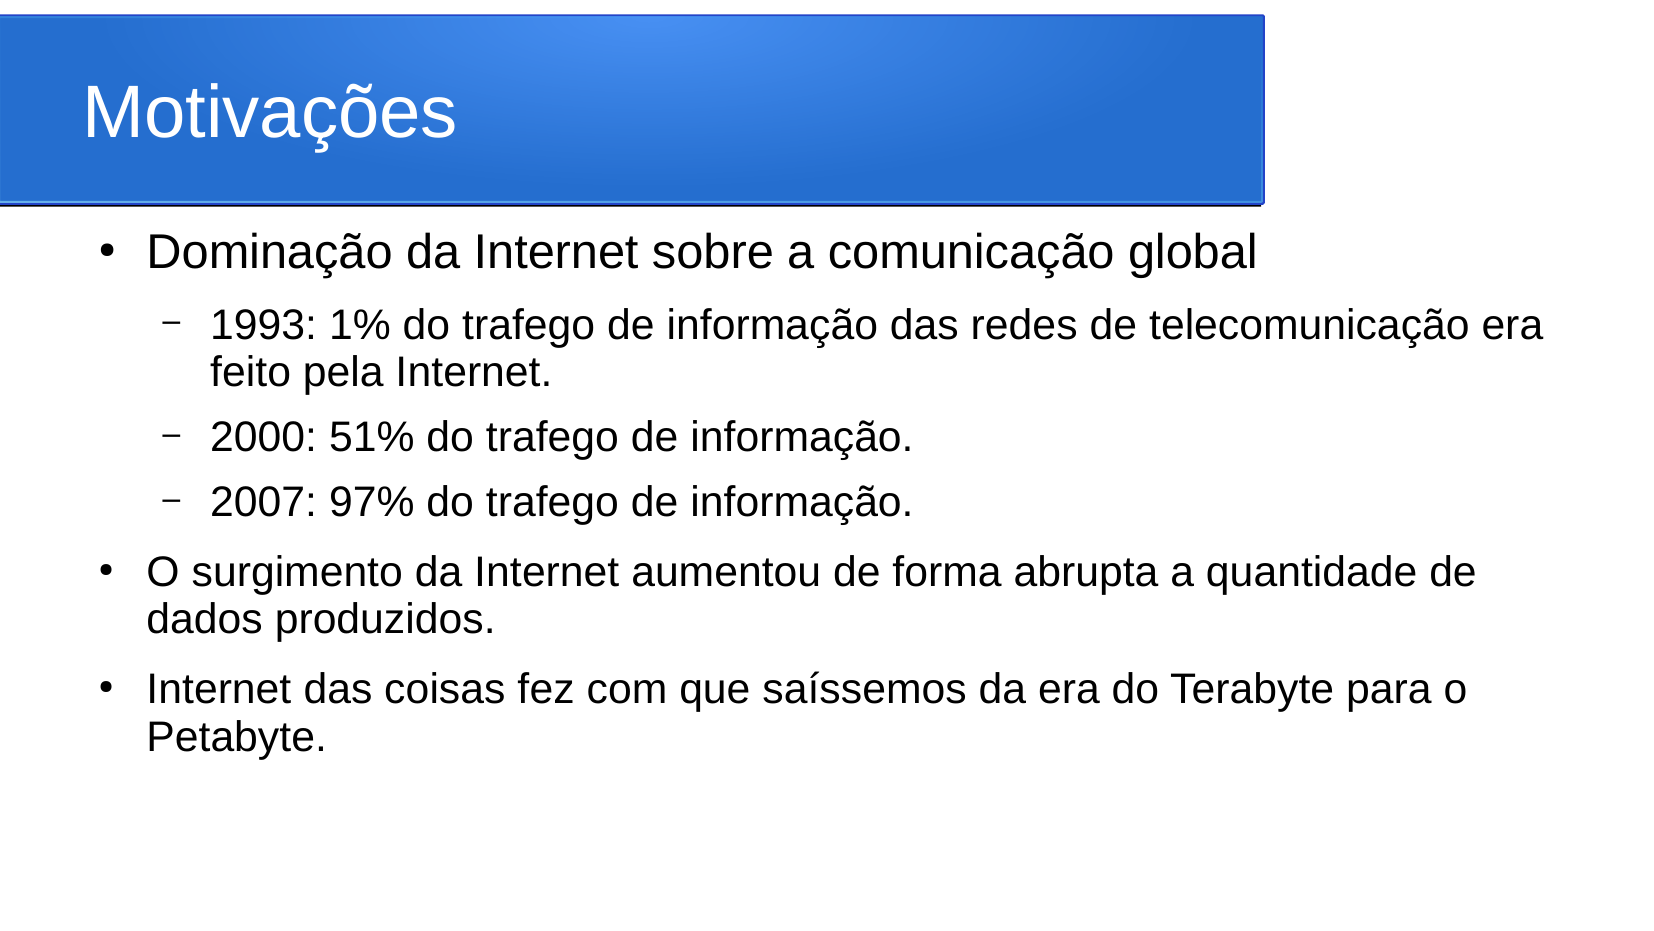

# Motivações
Dominação da Internet sobre a comunicação global
1993: 1% do trafego de informação das redes de telecomunicação era feito pela Internet.
2000: 51% do trafego de informação.
2007: 97% do trafego de informação.
O surgimento da Internet aumentou de forma abrupta a quantidade de dados produzidos.
Internet das coisas fez com que saíssemos da era do Terabyte para o Petabyte.